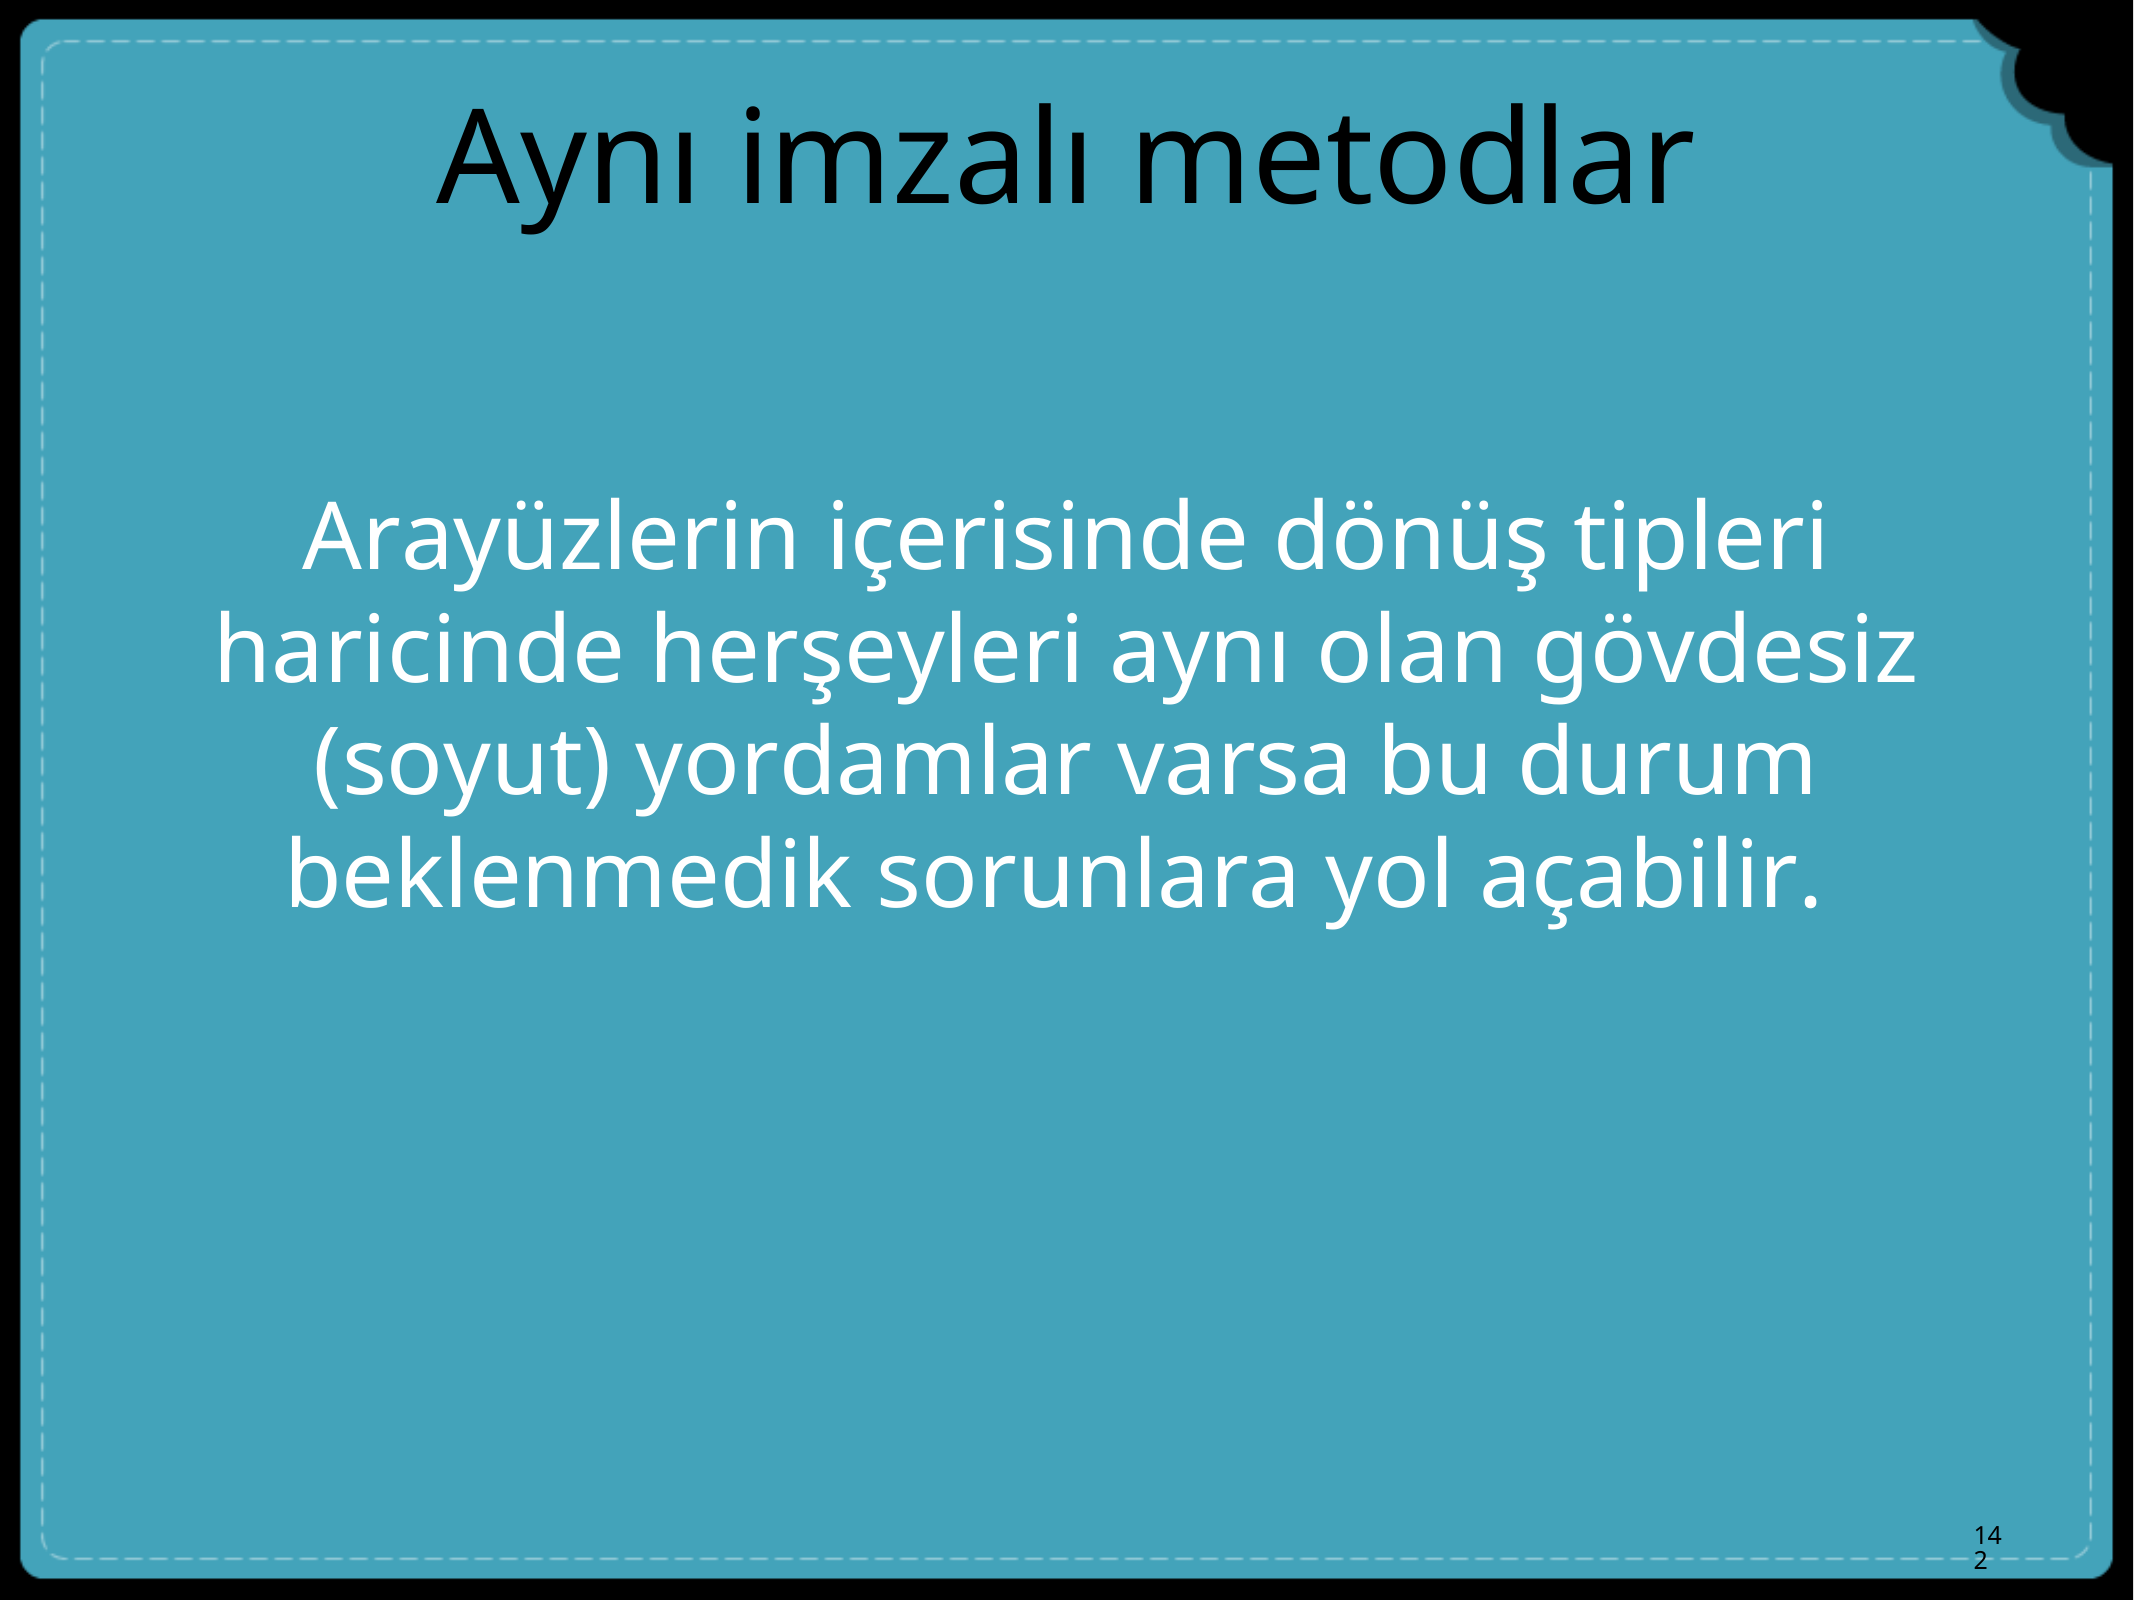

# Aynı imzalı metodlar
Arayüzlerin içerisinde dönüş tipleri haricinde herşeyleri aynı olan gövdesiz (soyut) yordamlar varsa bu durum beklenmedik sorunlara yol açabilir.
142